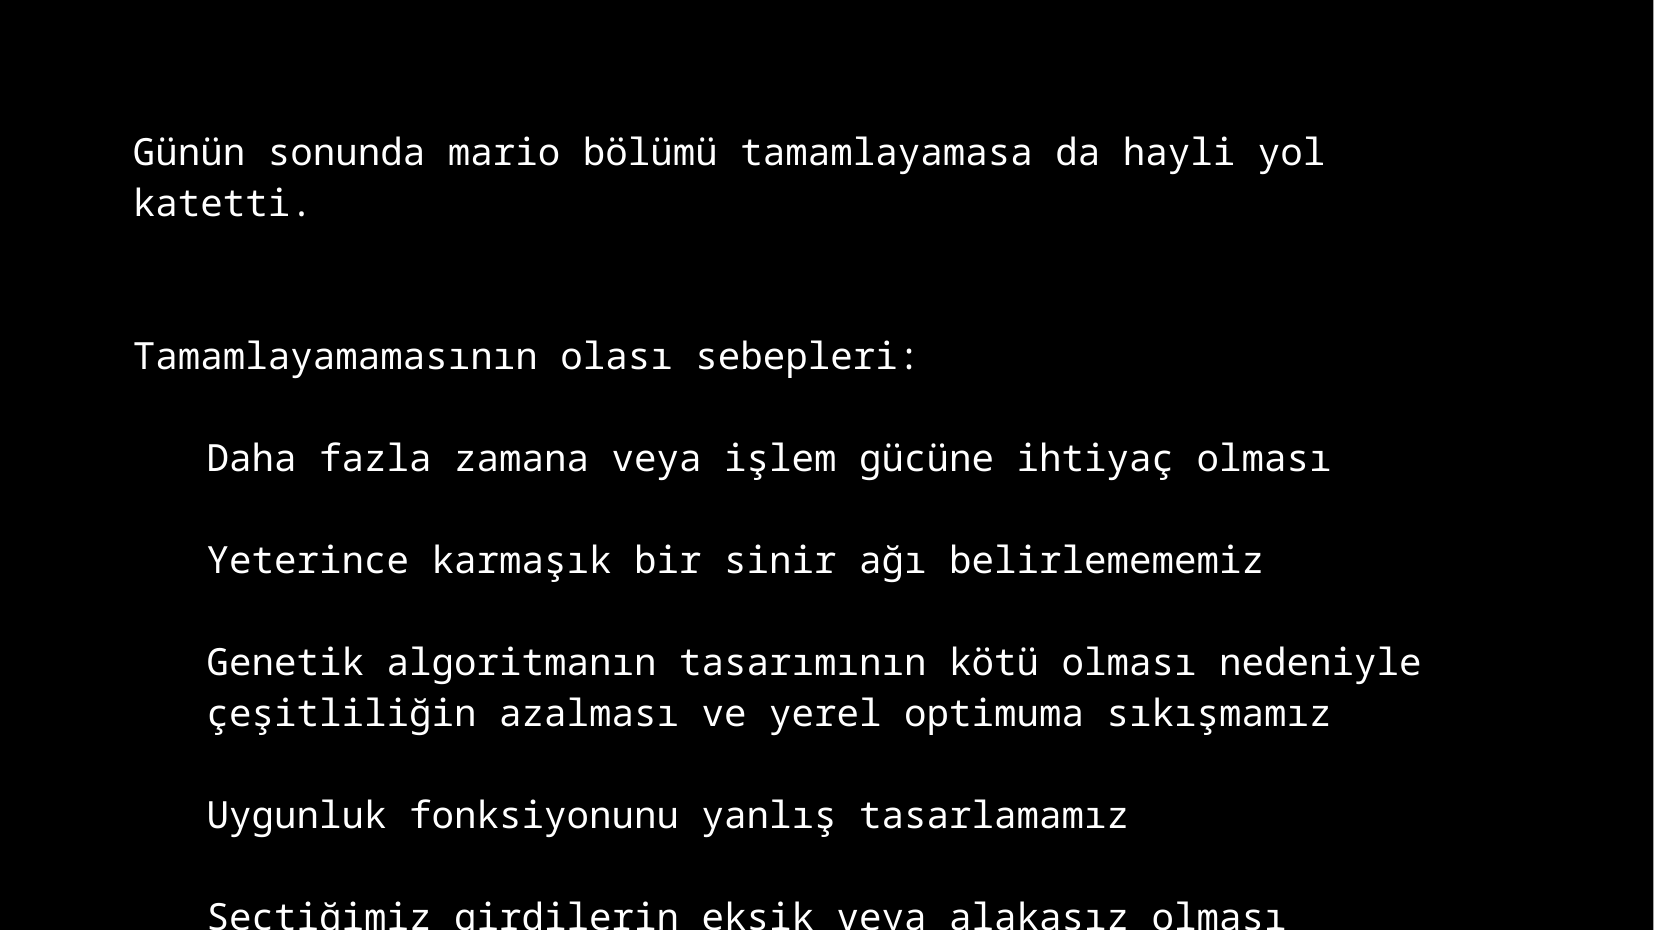

Günün sonunda mario bölümü tamamlayamasa da hayli yol katetti.
Tamamlayamamasının olası sebepleri:
	Daha fazla zamana veya işlem gücüne ihtiyaç olması
	Yeterince karmaşık bir sinir ağı belirlemememiz
	Genetik algoritmanın tasarımının kötü olması nedeniyle
	çeşitliliğin azalması ve yerel optimuma sıkışmamız
	Uygunluk fonksiyonunu yanlış tasarlamamız
	Seçtiğimiz girdilerin eksik veya alakasız olması